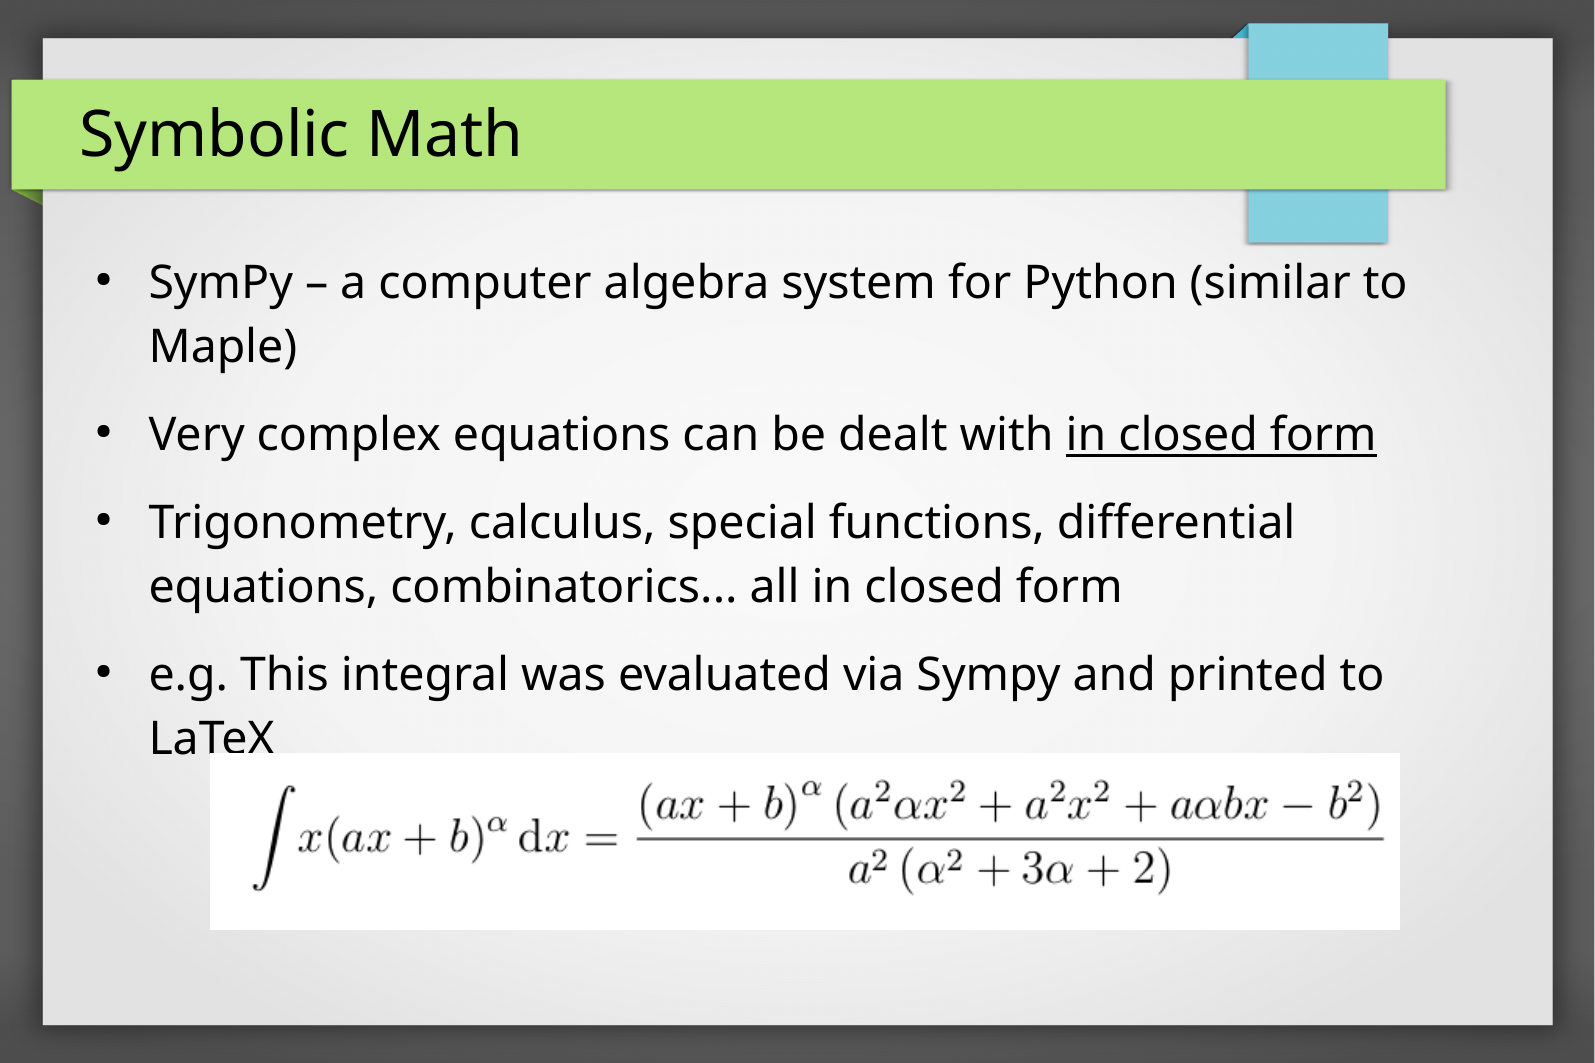

# Symbolic Math
SymPy – a computer algebra system for Python (similar to Maple)
Very complex equations can be dealt with in closed form
Trigonometry, calculus, special functions, differential equations, combinatorics... all in closed form
e.g. This integral was evaluated via Sympy and printed to LaTeX